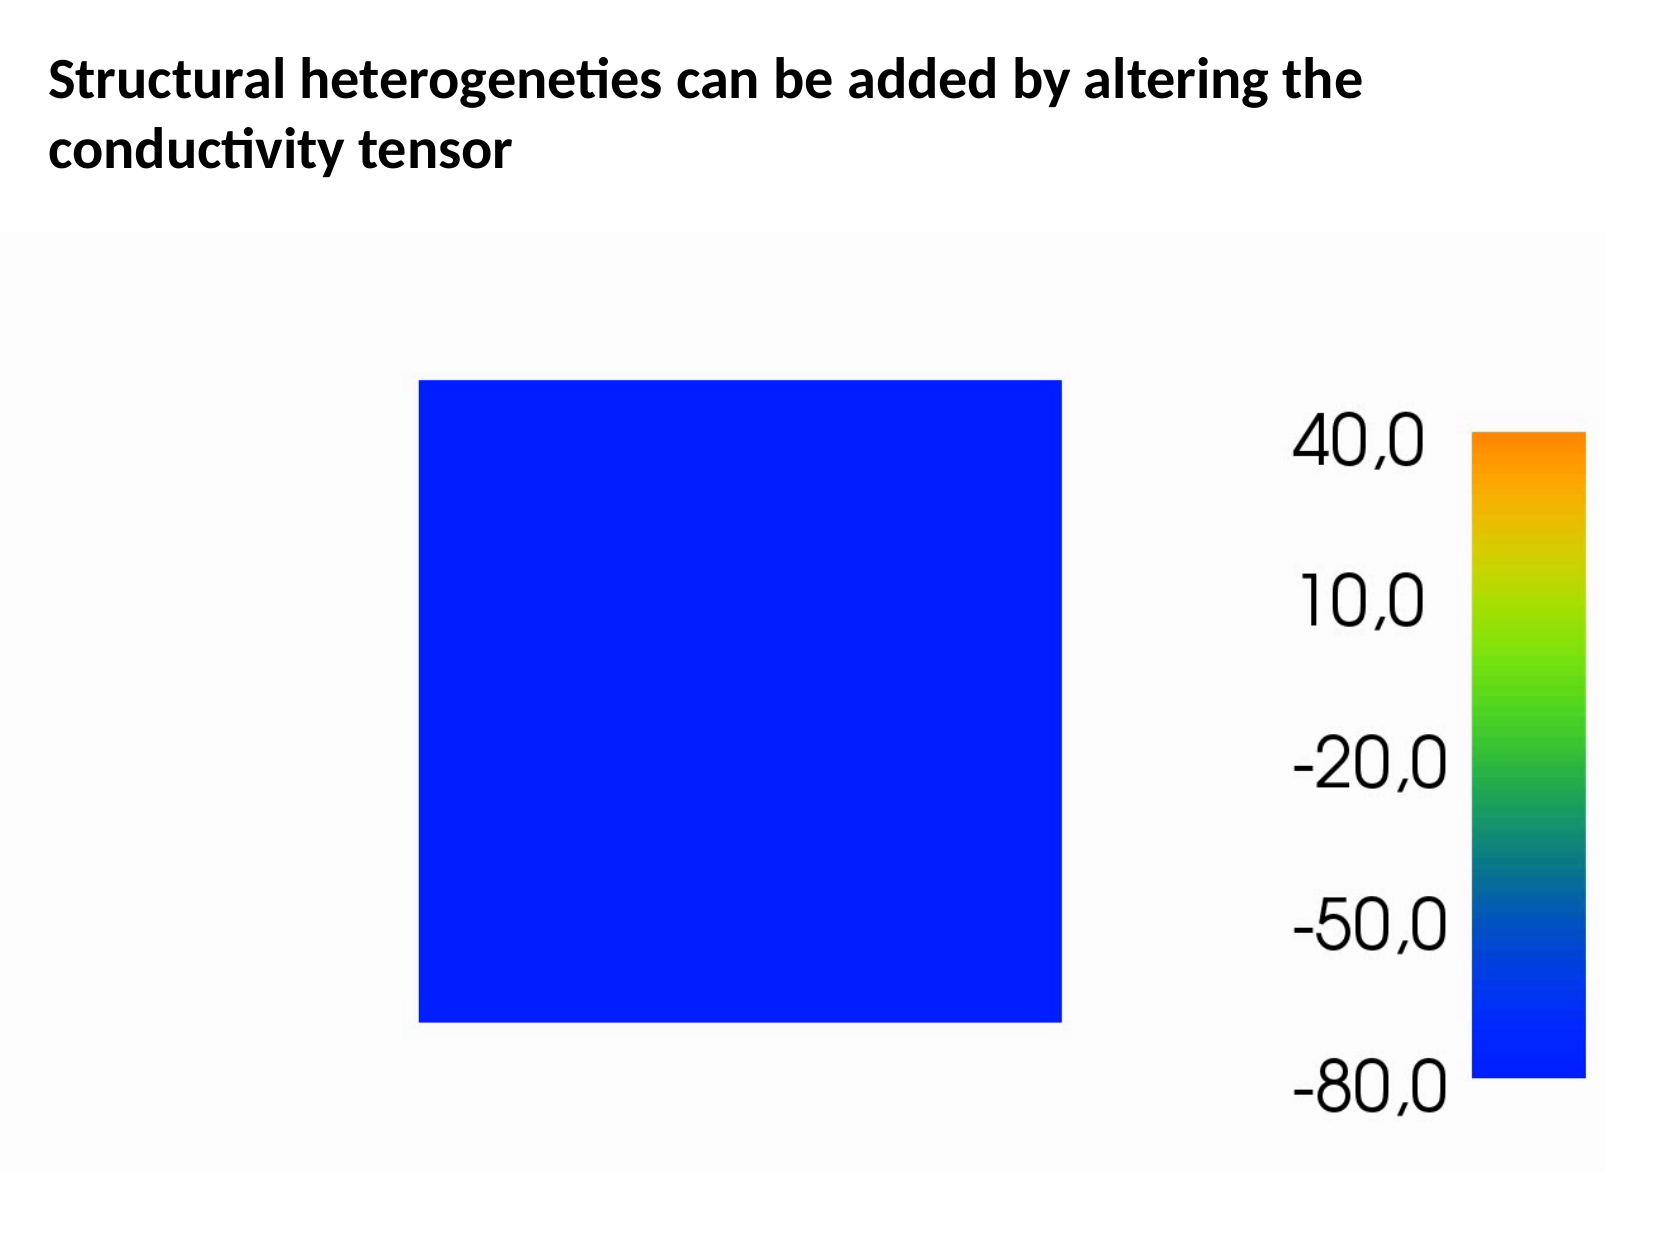

Structural heterogeneties can be added by altering the conductivity tensor